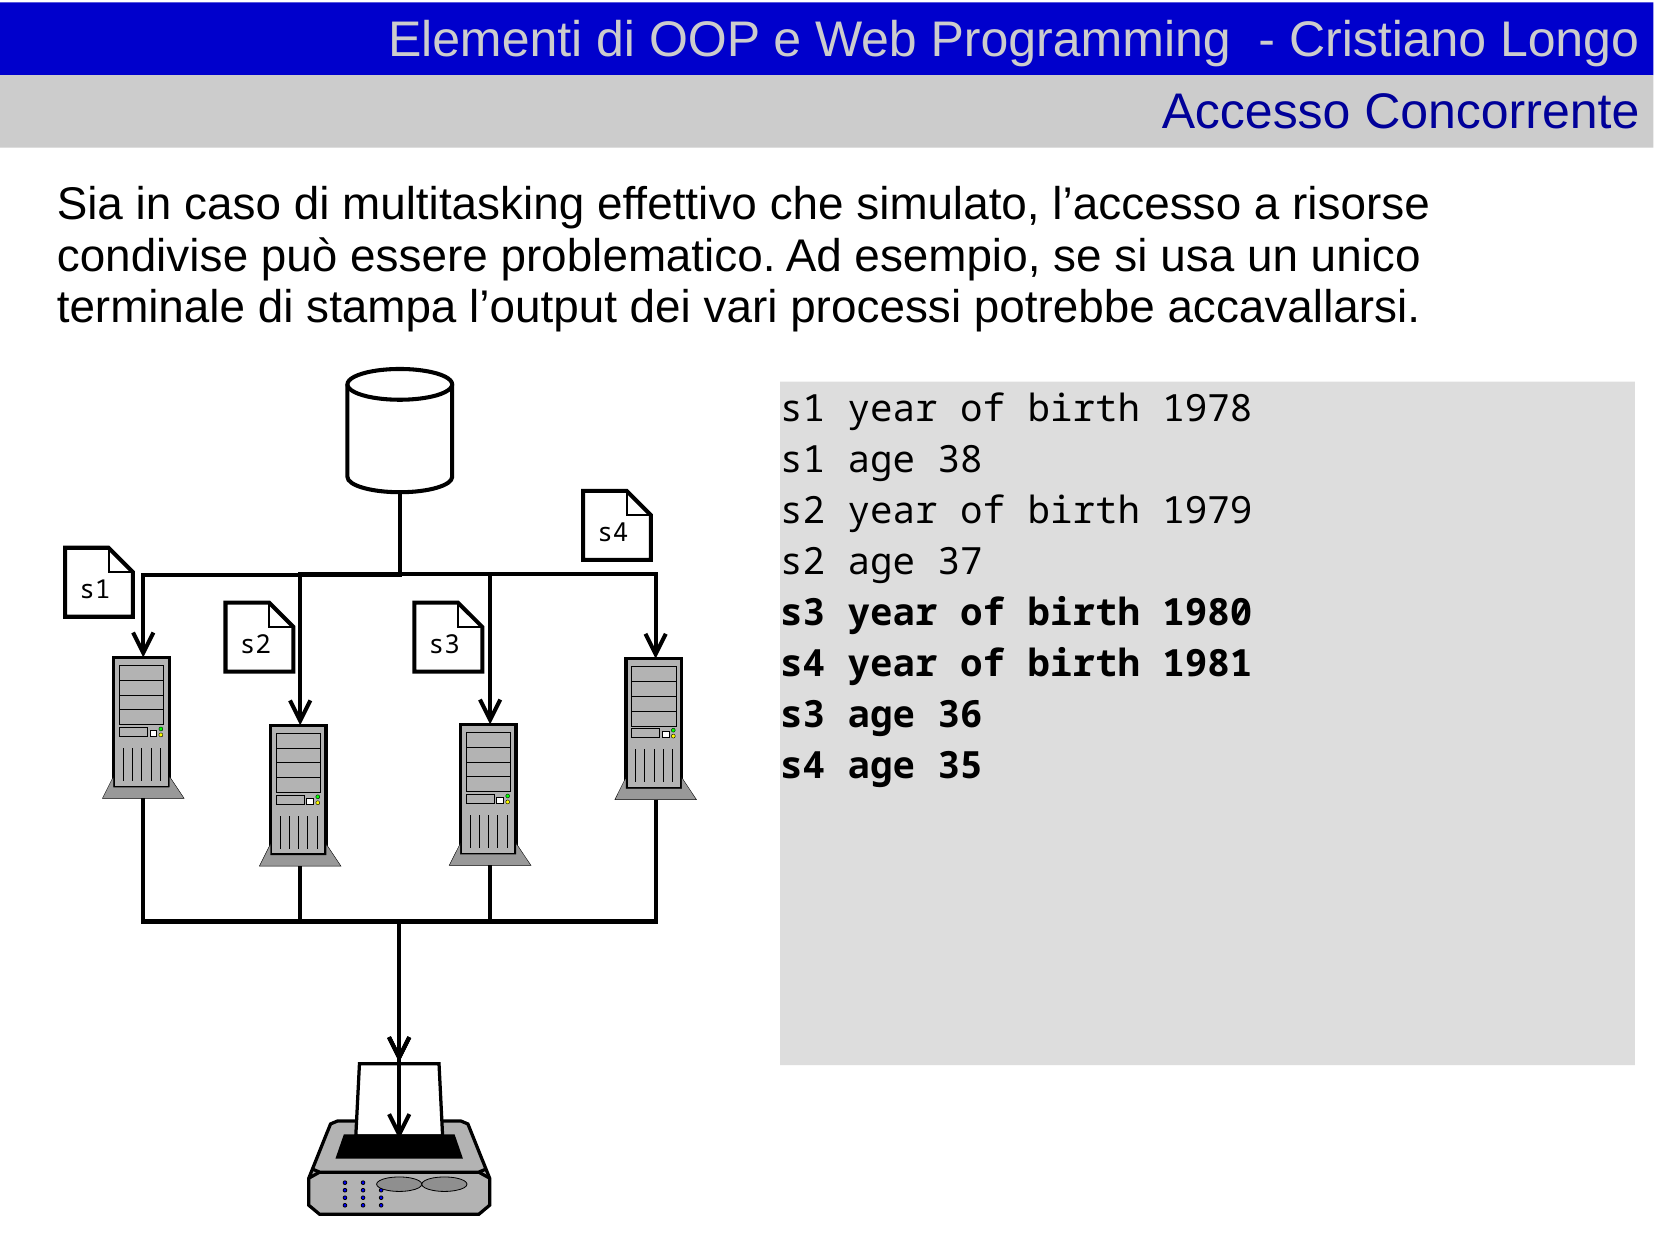

# Elementi di OOP e Web Programming - Cristiano Longo
Accesso Concorrente
Sia in caso di multitasking effettivo che simulato, l’accesso a risorse condivise può essere problematico. Ad esempio, se si usa un unico terminale di stampa l’output dei vari processi potrebbe accavallarsi.
s1 year of birth 1978
s1 age 38
s2 year of birth 1979
s2 age 37
s3 year of birth 1980
s4 year of birth 1981
s3 age 36
s4 age 35